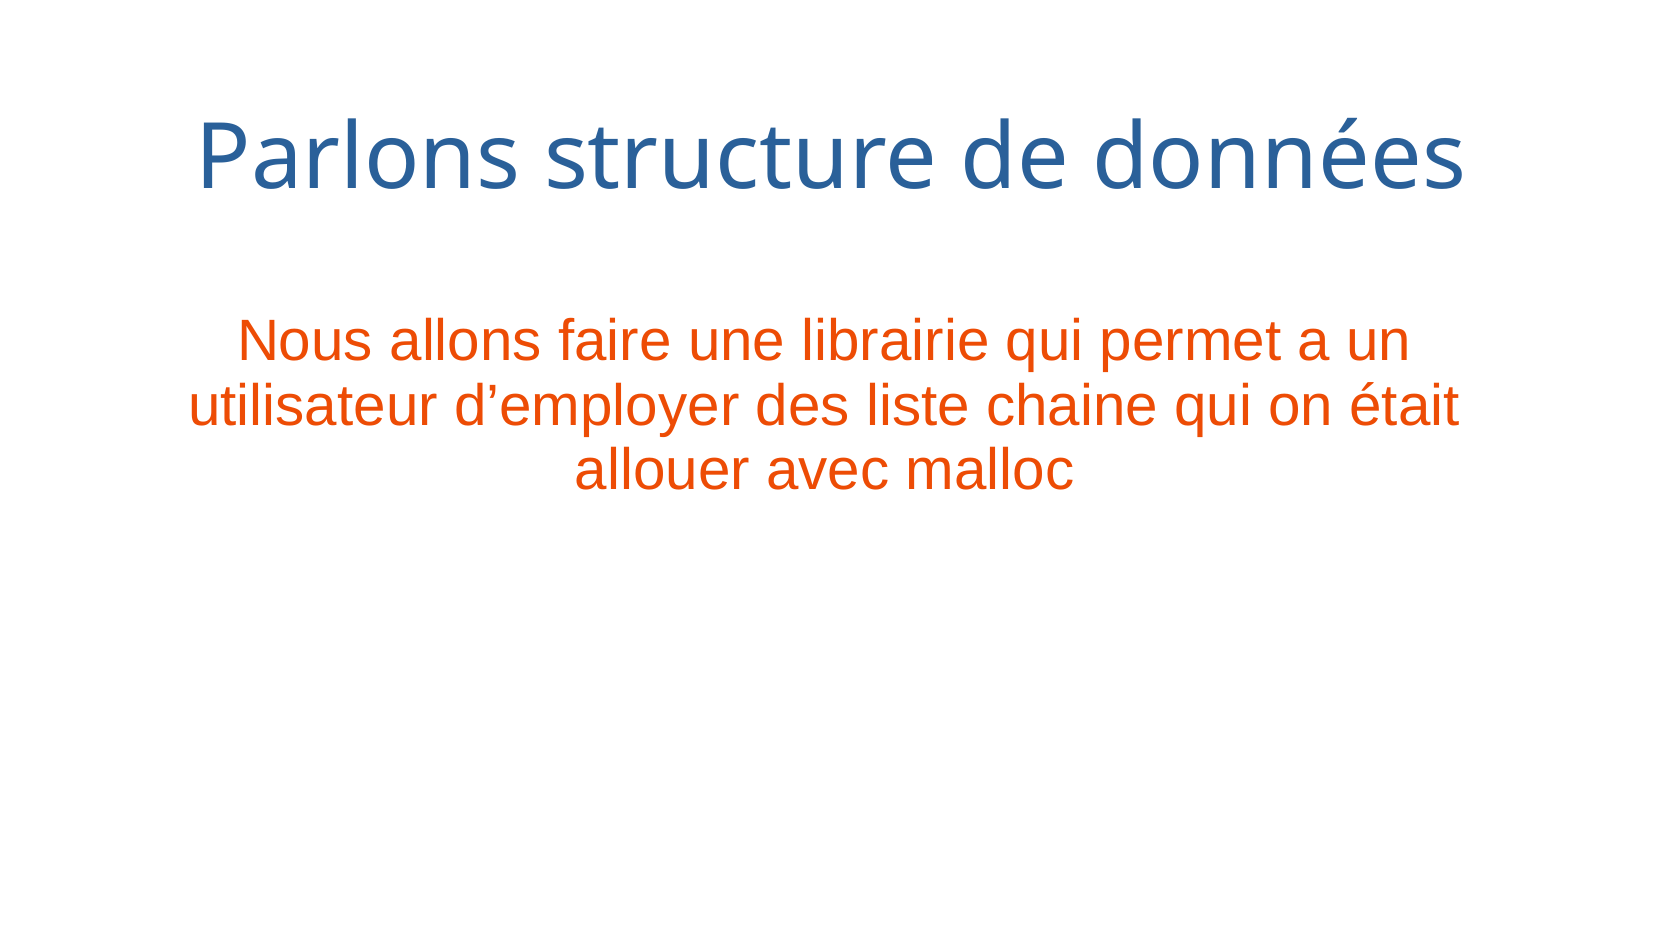

# Parlons structure de données
Nous allons faire une librairie qui permet a un utilisateur d’employer des liste chaine qui on était allouer avec malloc